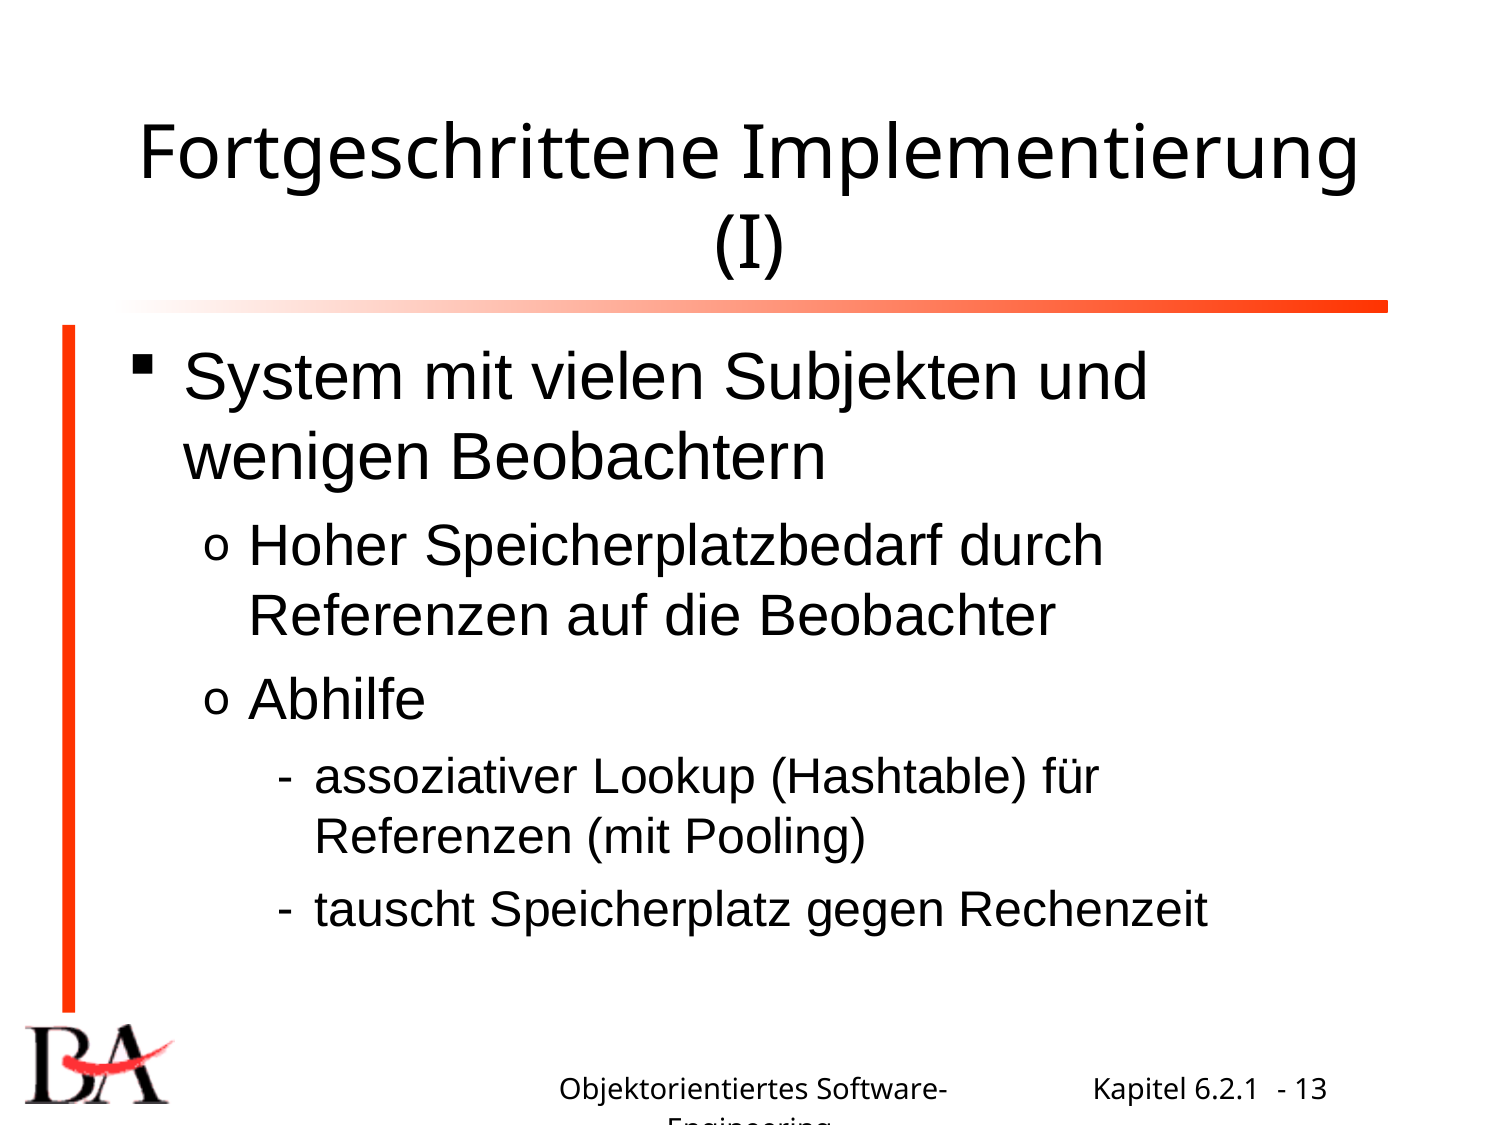

# Fortgeschrittene Implementierung (I)
System mit vielen Subjekten und wenigen Beobachtern
Hoher Speicherplatzbedarf durch Referenzen auf die Beobachter
Abhilfe
assoziativer Lookup (Hashtable) für Referenzen (mit Pooling)
tauscht Speicherplatz gegen Rechenzeit
13